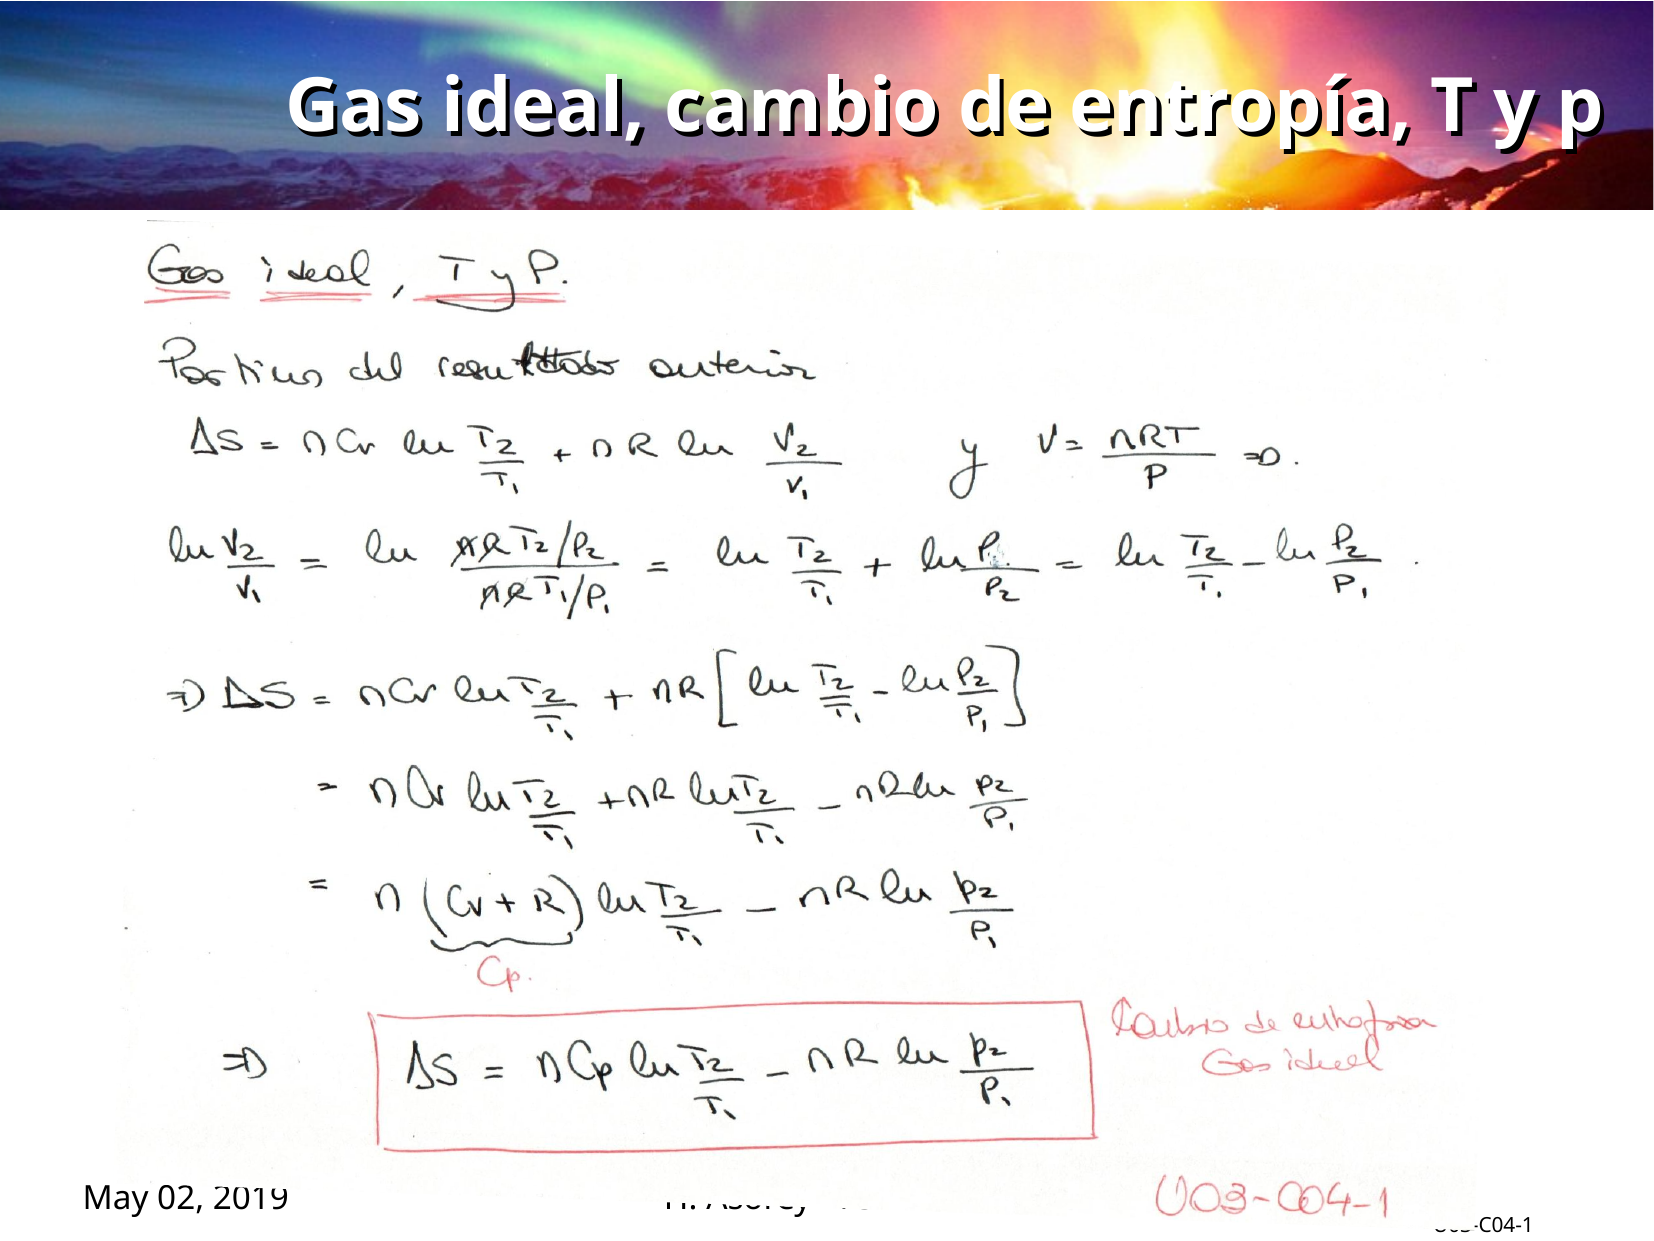

# Gas ideal, cambio de entropía, T y p
		U03-C04-1
May 02, 2019
H. Asorey - F3B 2019
10